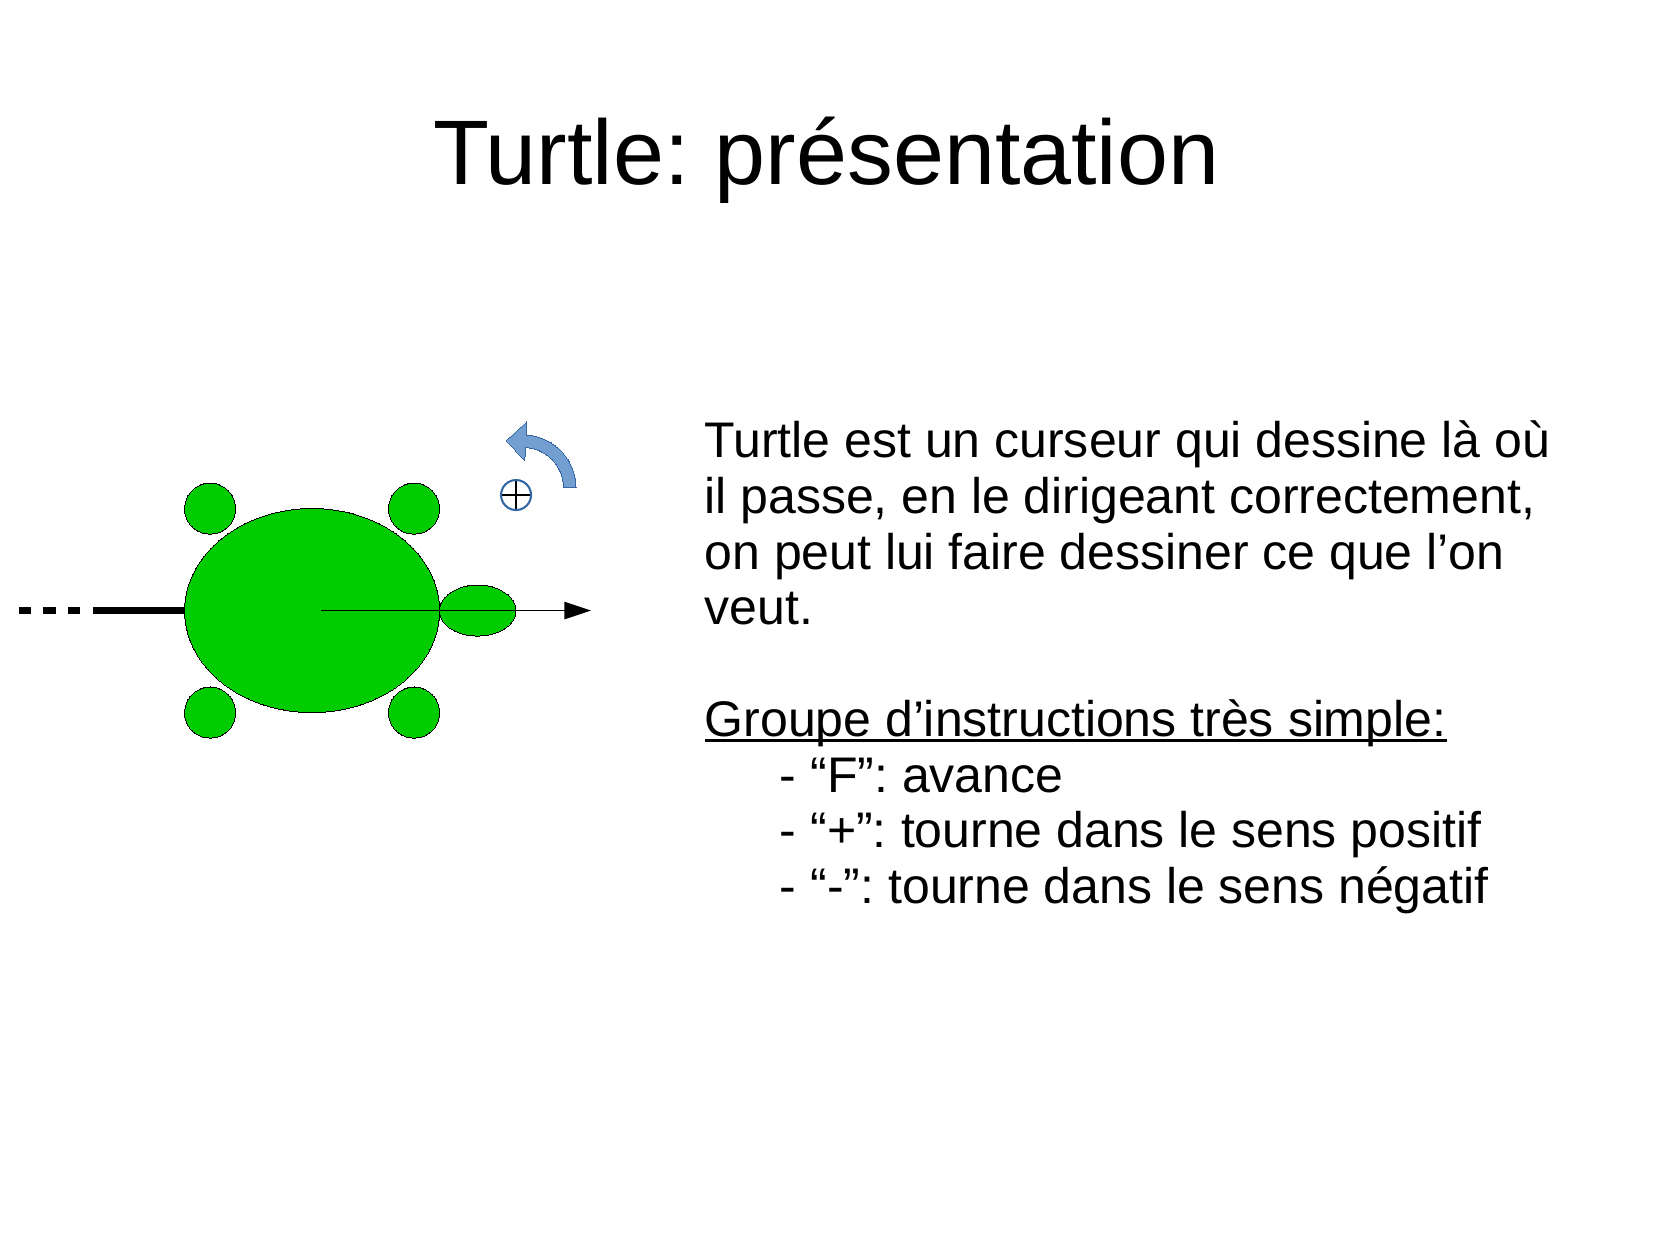

# Turtle: présentation
Turtle est un curseur qui dessine là où il passe, en le dirigeant correctement, on peut lui faire dessiner ce que l’on veut.
Groupe d’instructions très simple:
	- “F”: avance
	- “+”: tourne dans le sens positif
	- “-”: tourne dans le sens négatif